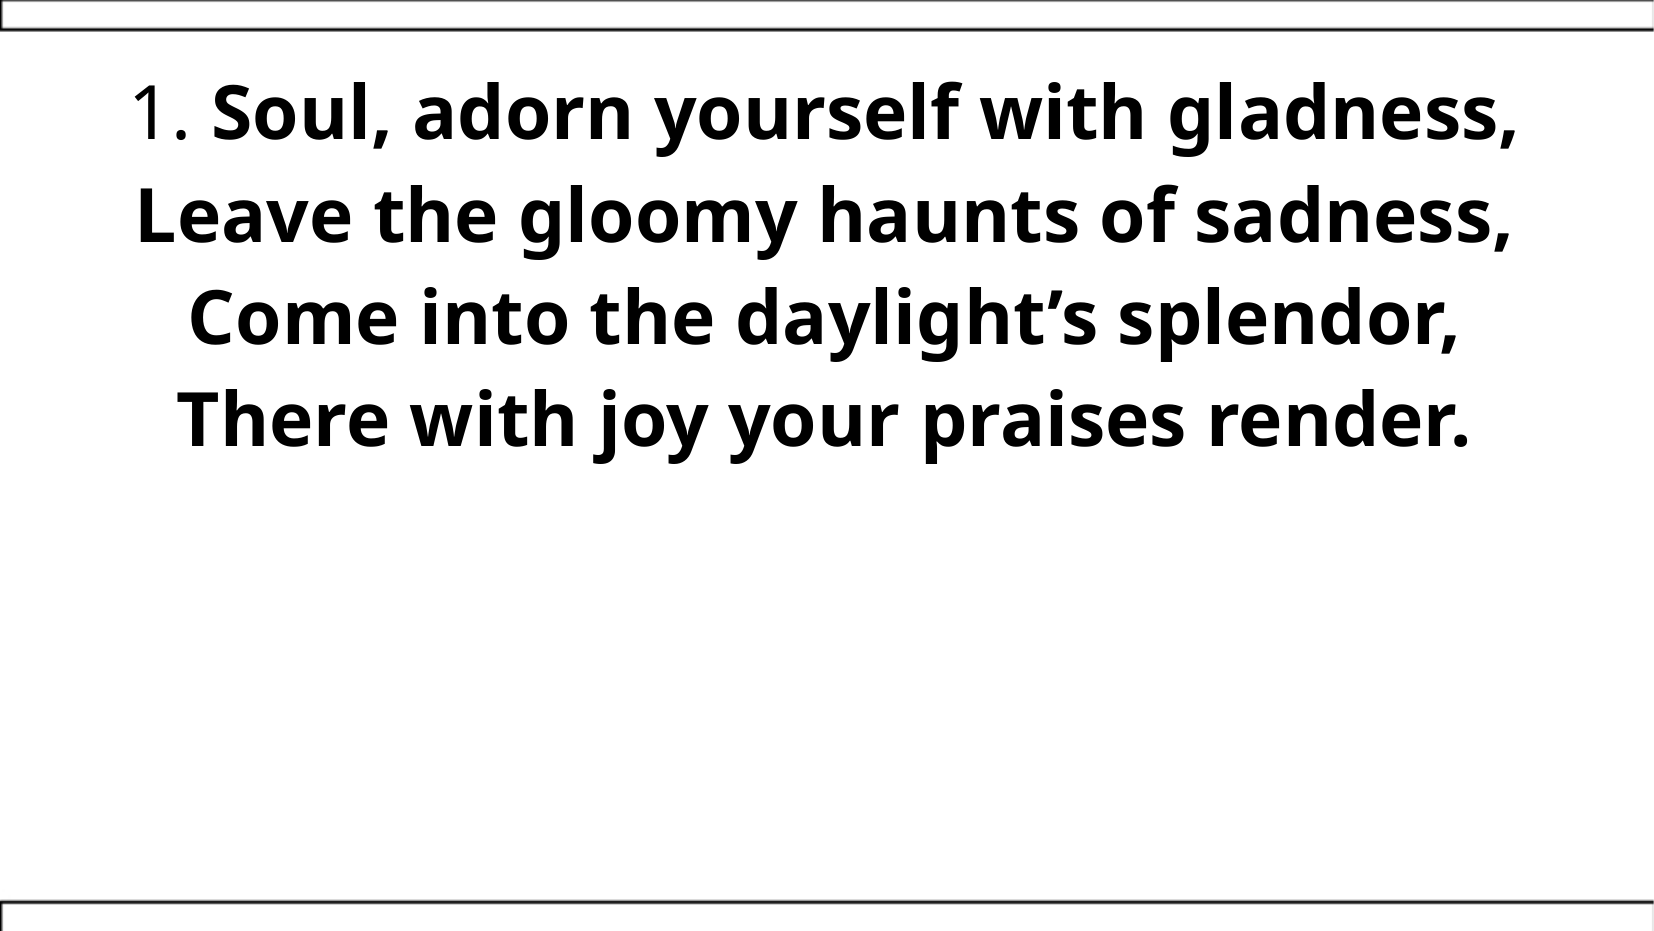

1. Soul, adorn yourself with gladness,
Leave the gloomy haunts of sadness,
Come into the daylight’s splendor,
There with joy your praises render.